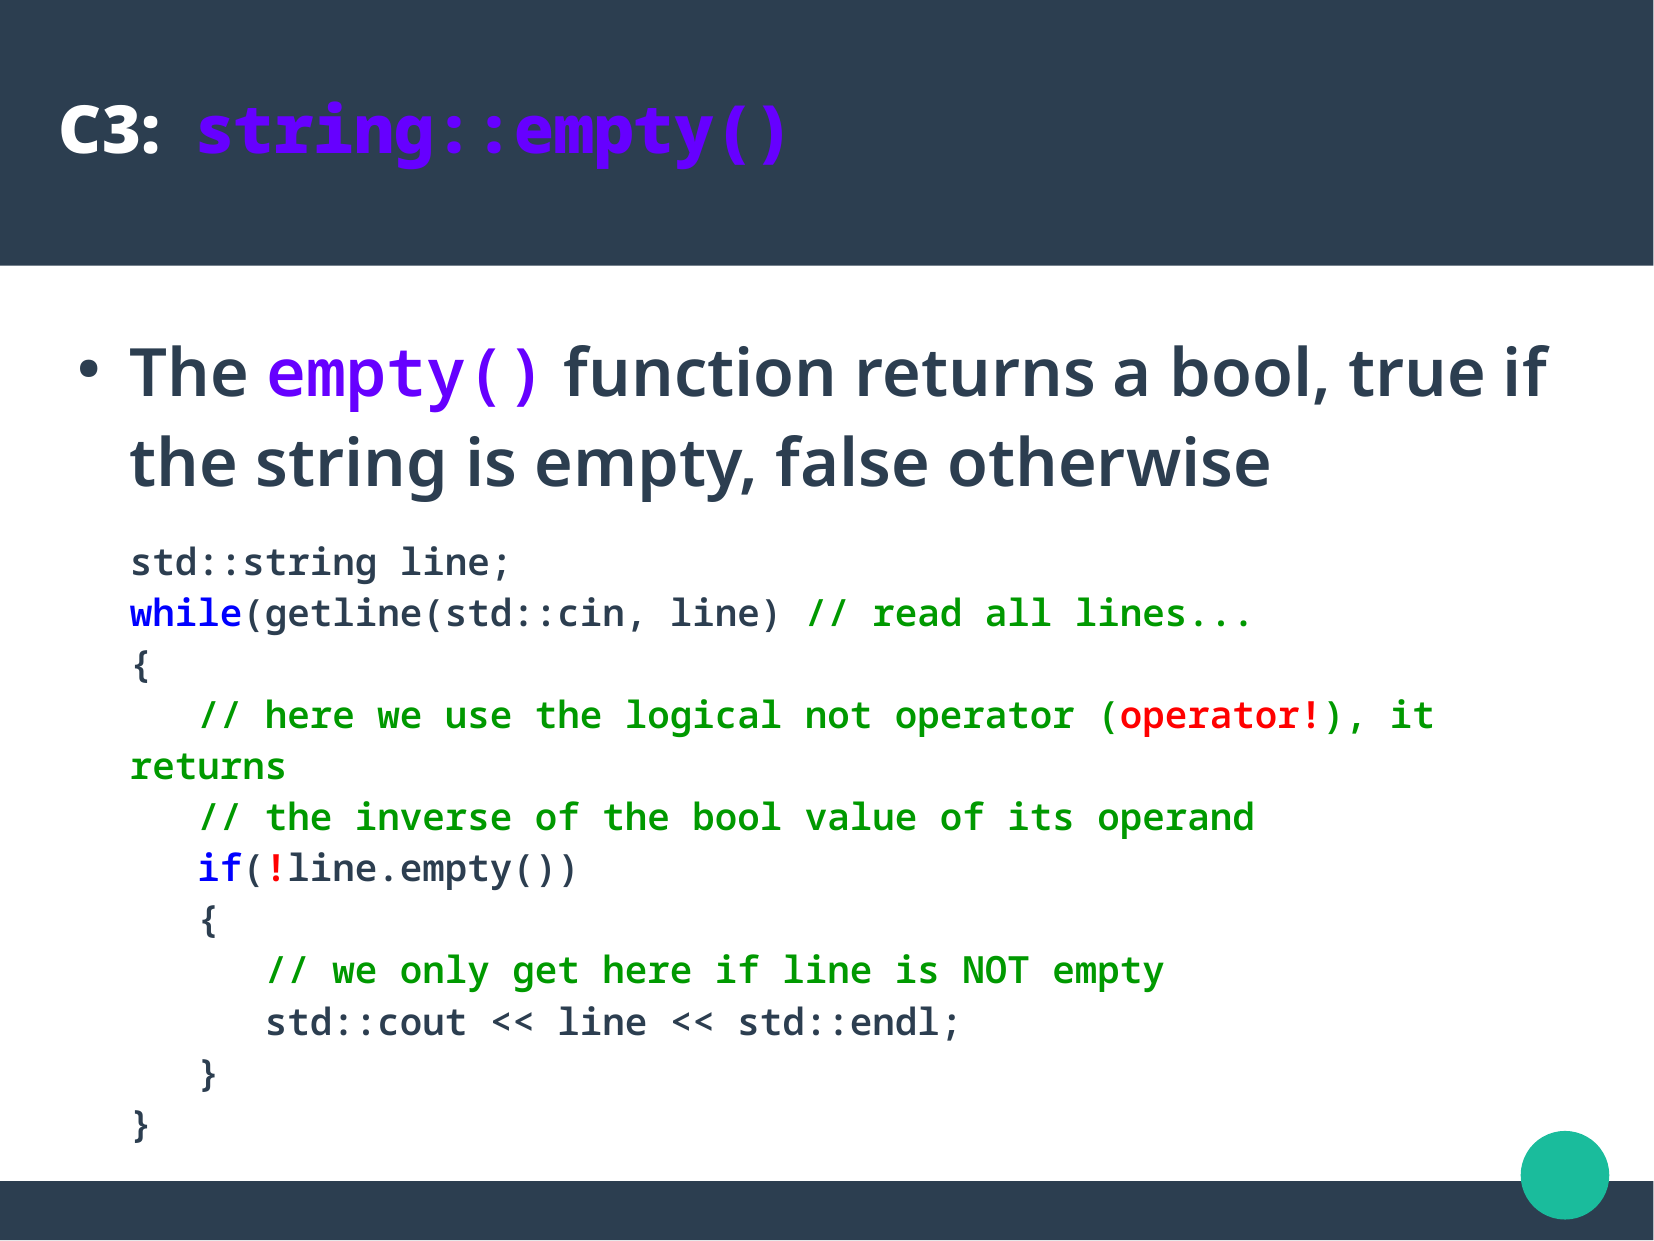

# C3: string::empty()
The empty() function returns a bool, true if the string is empty, false otherwise
std::string line;
while(getline(std::cin, line) // read all lines...
{
 // here we use the logical not operator (operator!), it returns
 // the inverse of the bool value of its operand
 if(!line.empty())
 {
 // we only get here if line is NOT empty
 std::cout << line << std::endl;
 }
}